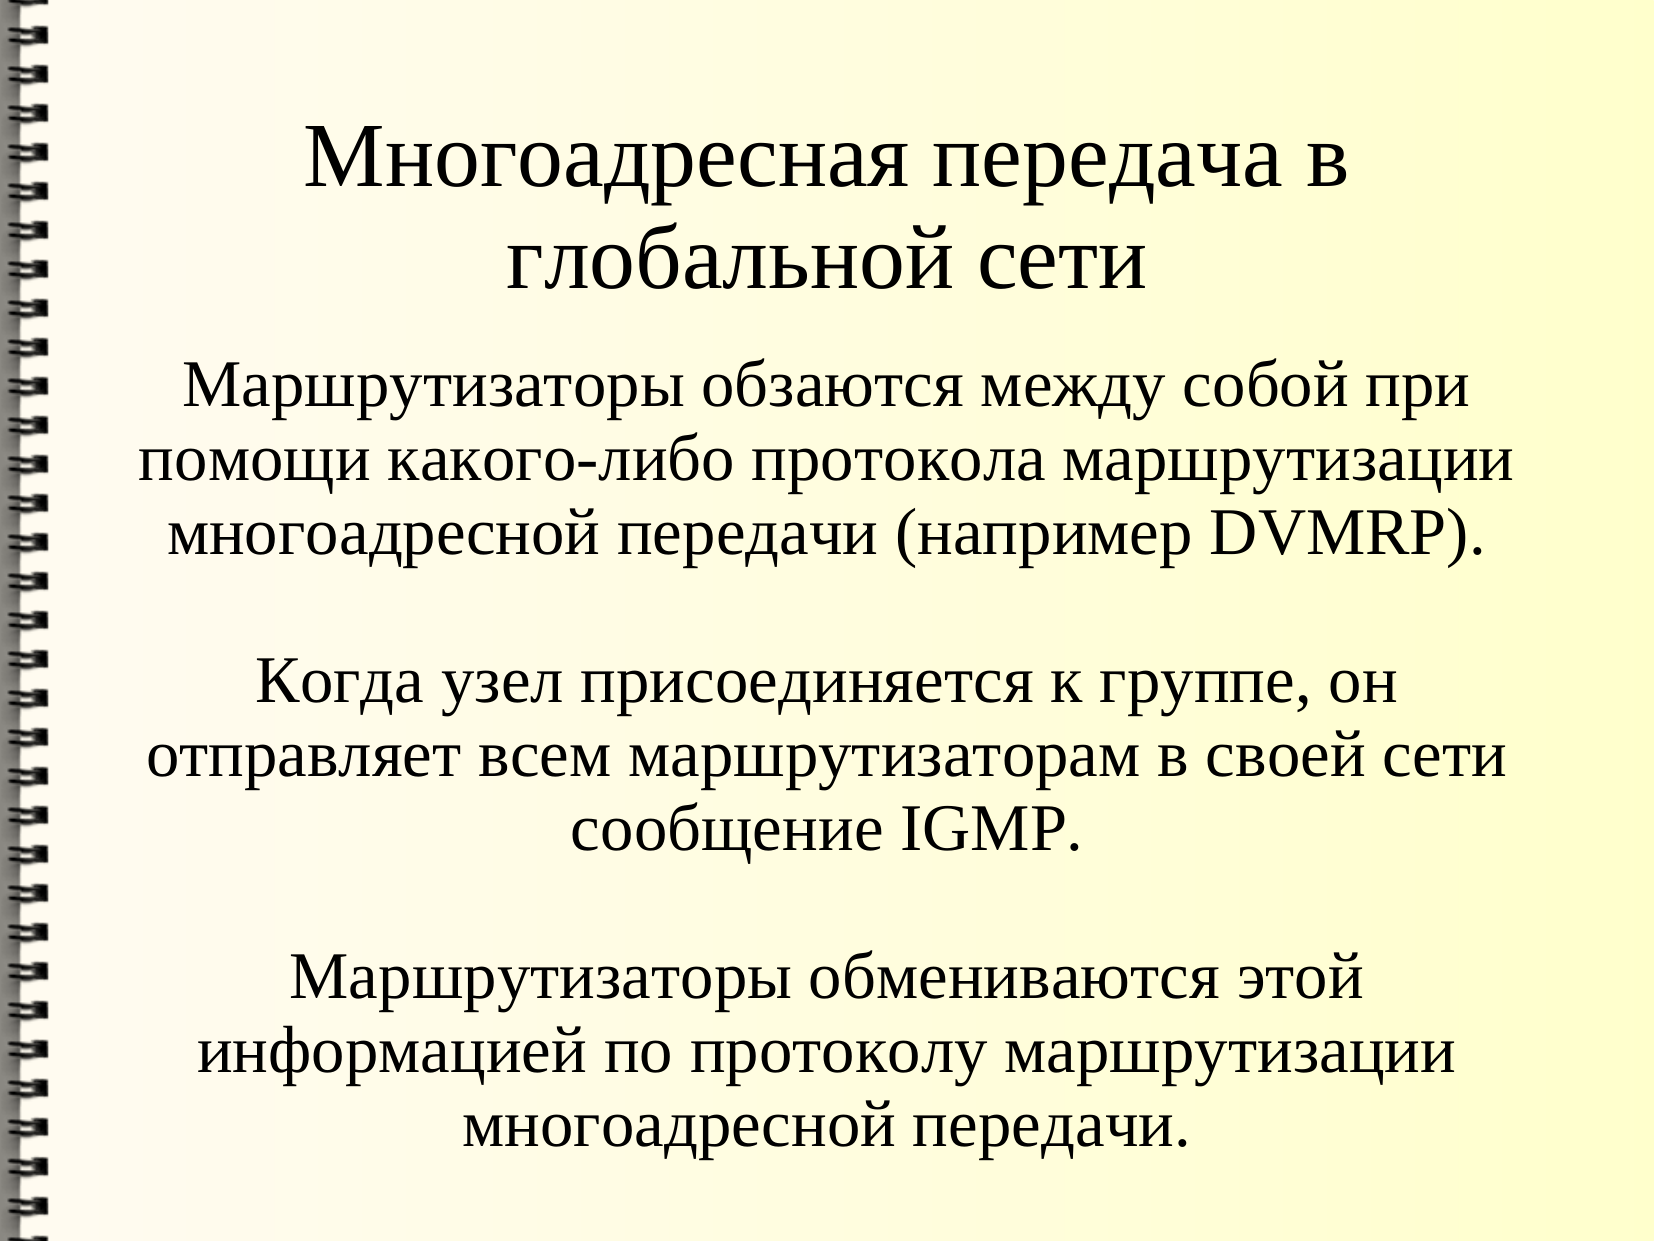

# Многоадресная передача в глобальной сети
Маршрутизаторы обзаются между собой при помощи какого-либо протокола маршрутизации многоадресной передачи (например DVMRP).
Когда узел присоединяется к группе, он отправляет всем маршрутизаторам в своей сети сообщение IGMP.
Маршрутизаторы обмениваются этой информацией по протоколу маршрутизации многоадресной передачи.